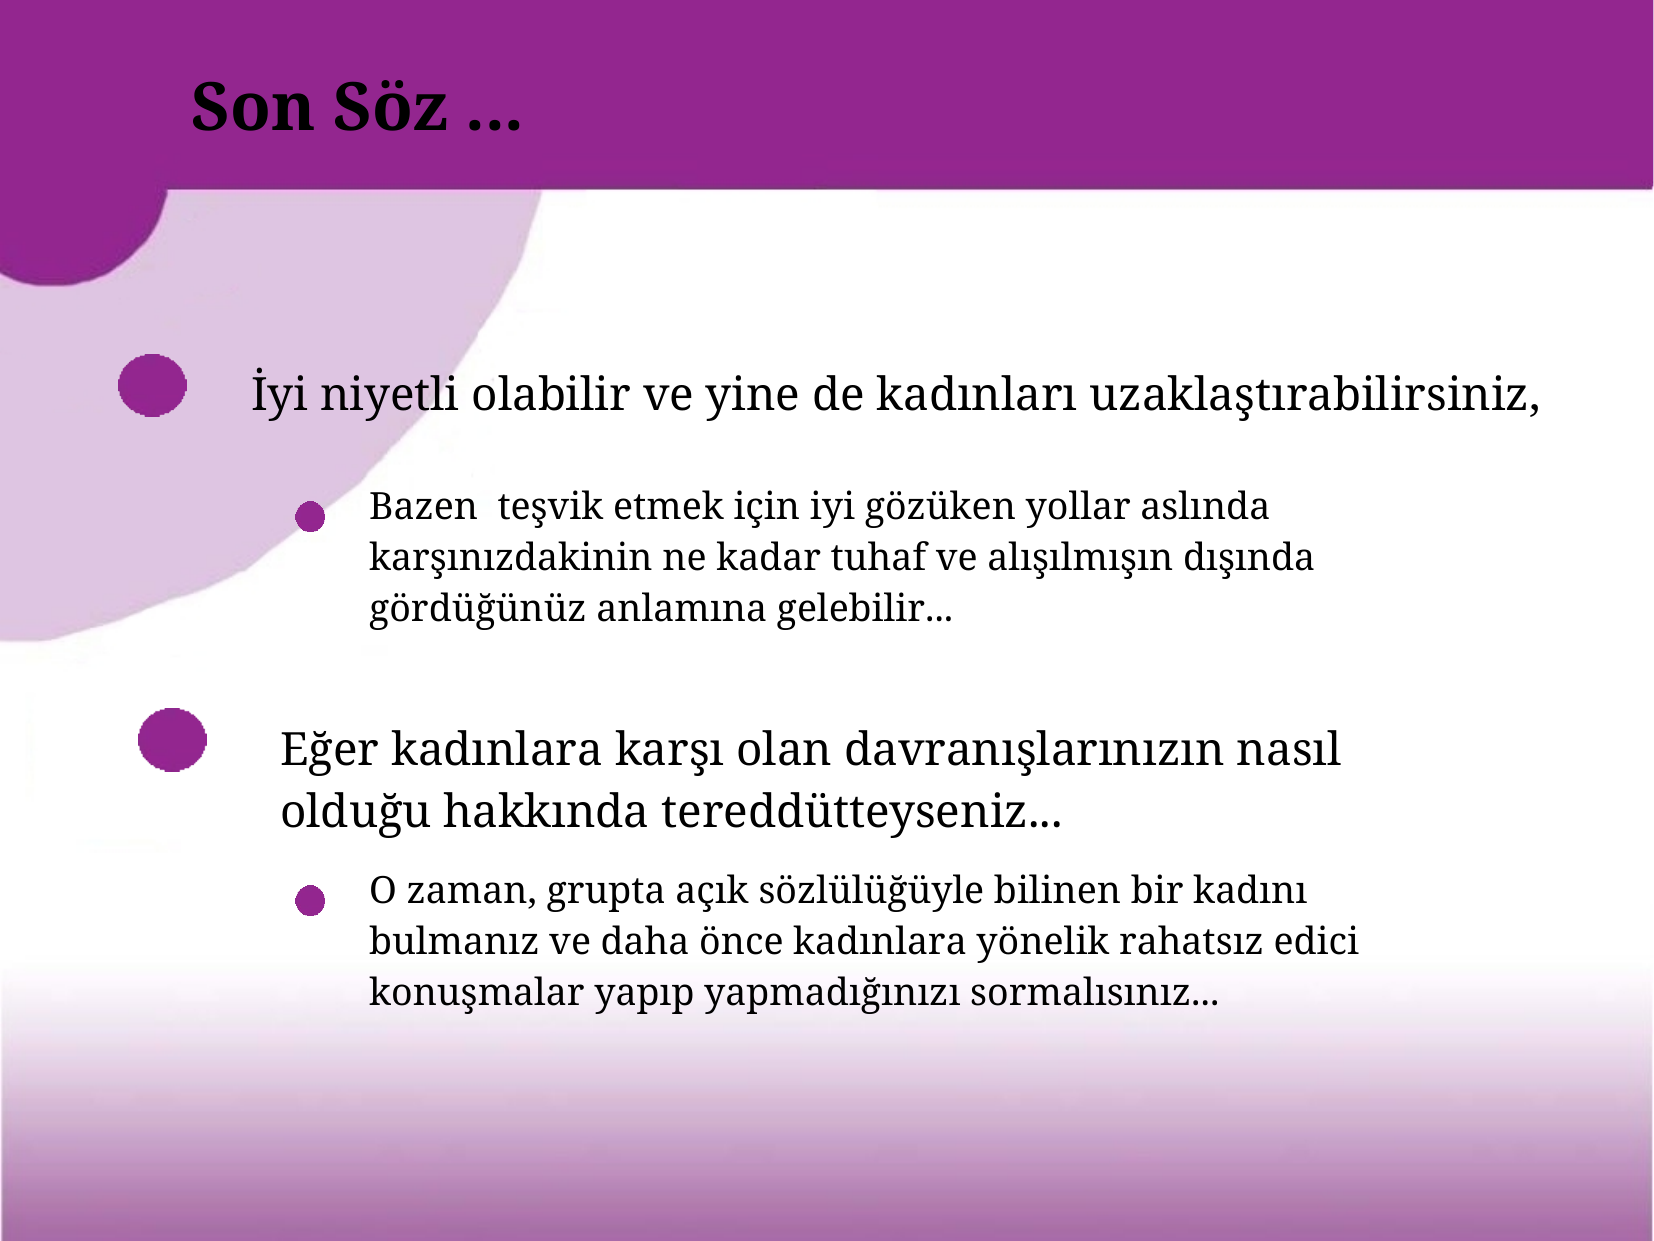

Son Söz ...
İyi niyetli olabilir ve yine de kadınları uzaklaştırabilirsiniz,
Bazen teşvik etmek için iyi gözüken yollar aslında karşınızdakinin ne kadar tuhaf ve alışılmışın dışında gördüğünüz anlamına gelebilir...
Eğer kadınlara karşı olan davranışlarınızın nasıl olduğu hakkında tereddütteyseniz...
O zaman, grupta açık sözlülüğüyle bilinen bir kadını bulmanız ve daha önce kadınlara yönelik rahatsız edici konuşmalar yapıp yapmadığınızı sormalısınız...